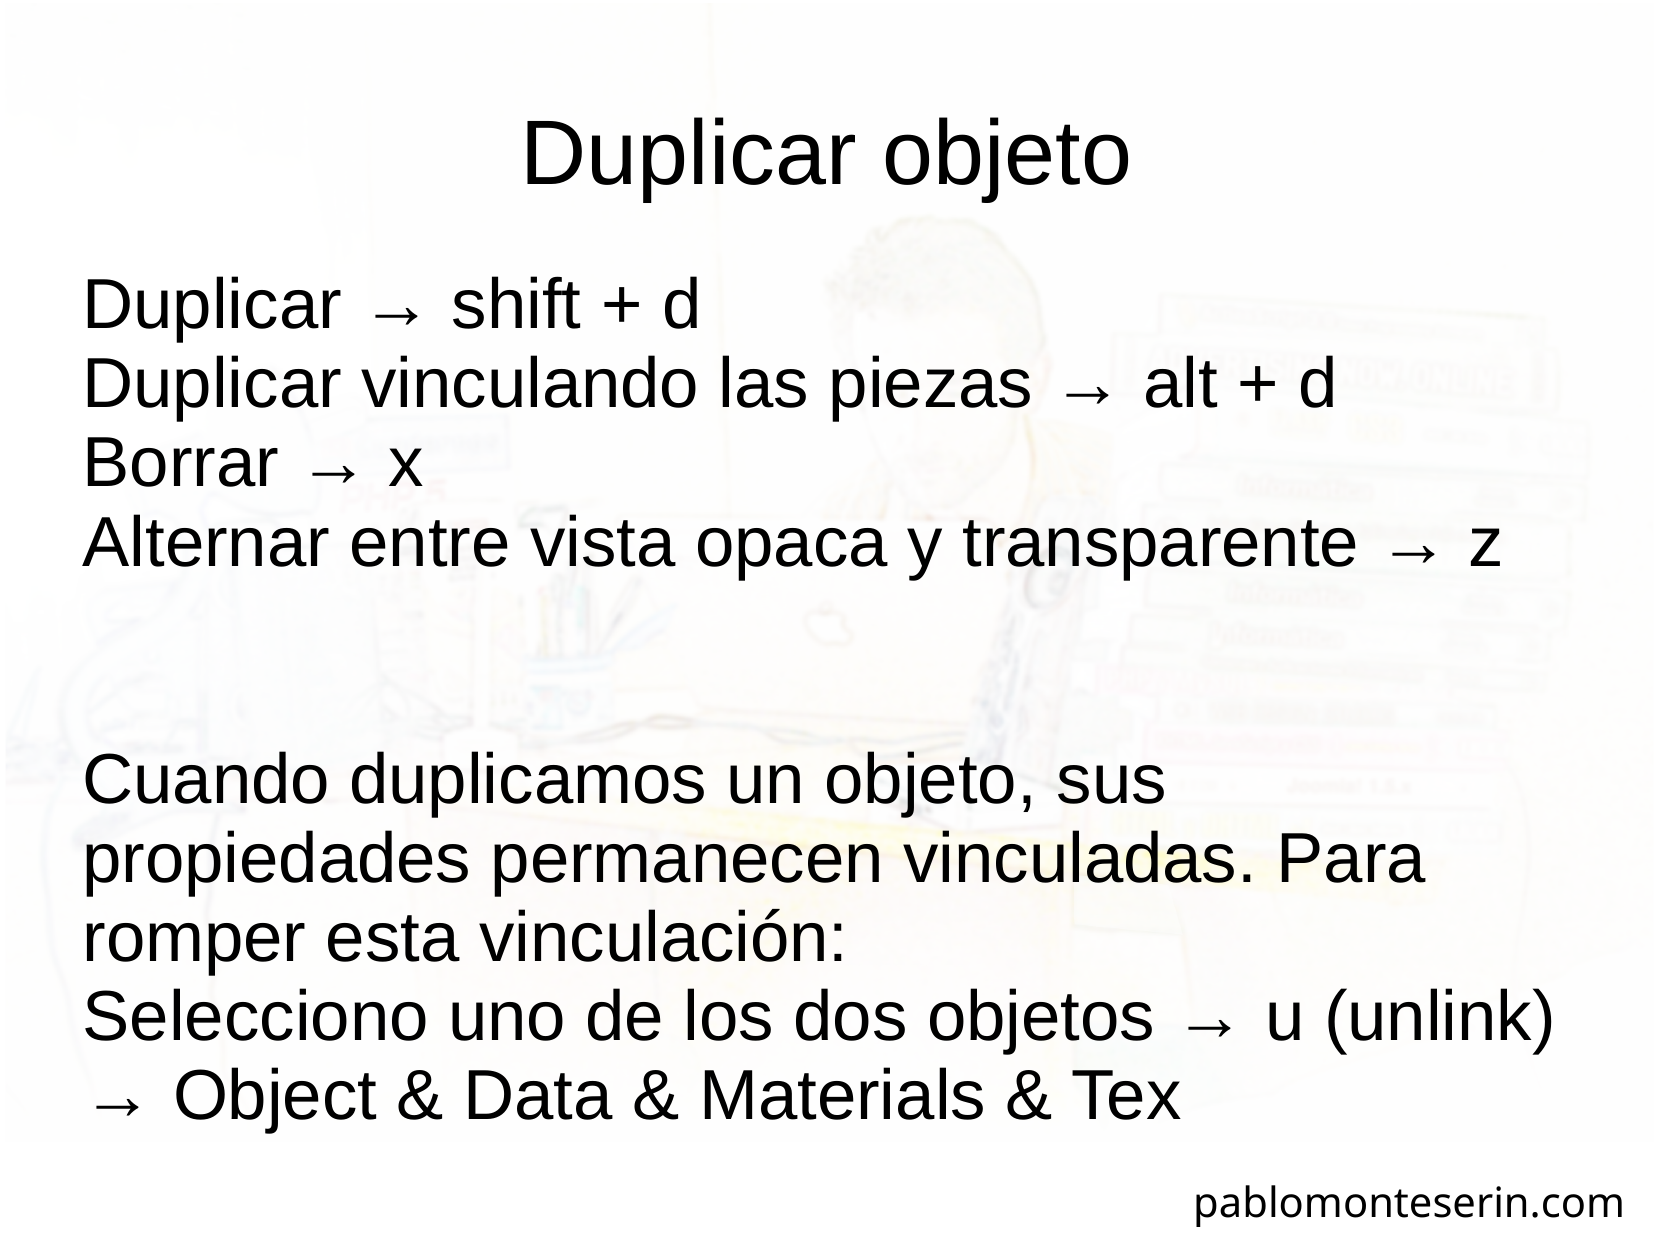

# Duplicar objeto
Duplicar → shift + d
Duplicar vinculando las piezas → alt + d
Borrar → x
Alternar entre vista opaca y transparente → z
Cuando duplicamos un objeto, sus propiedades permanecen vinculadas. Para romper esta vinculación:
Selecciono uno de los dos objetos → u (unlink) → Object & Data & Materials & Tex